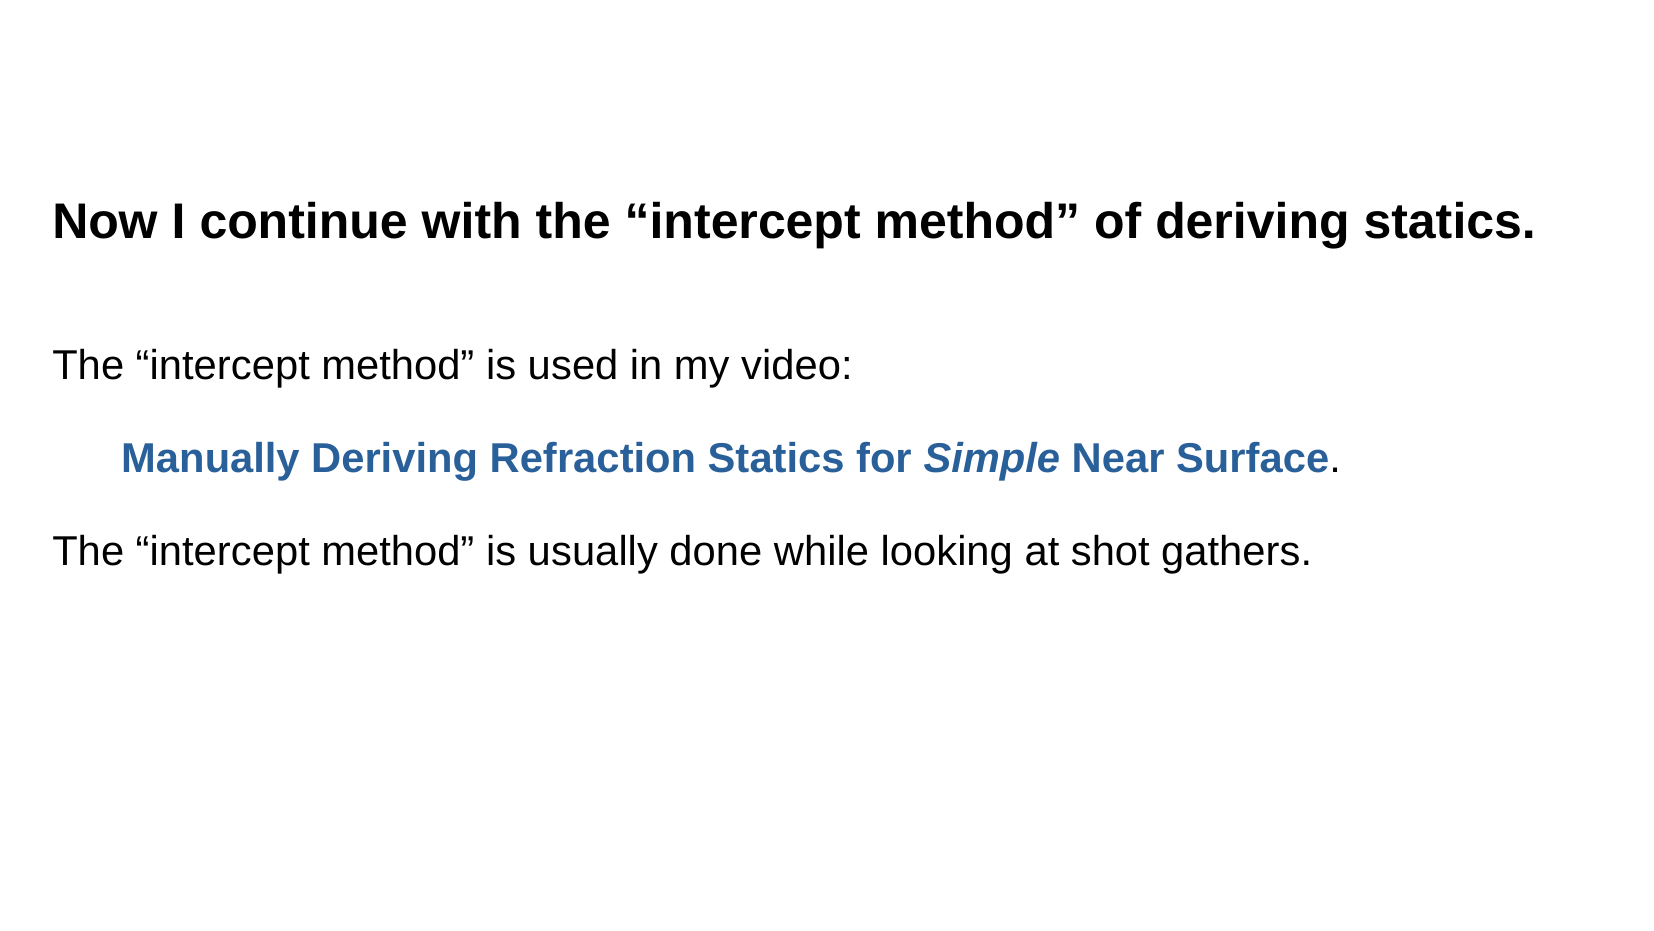

Now I continue with the “intercept method” of deriving statics.
The “intercept method” is used in my video:
 Manually Deriving Refraction Statics for Simple Near Surface.
The “intercept method” is usually done while looking at shot gathers.